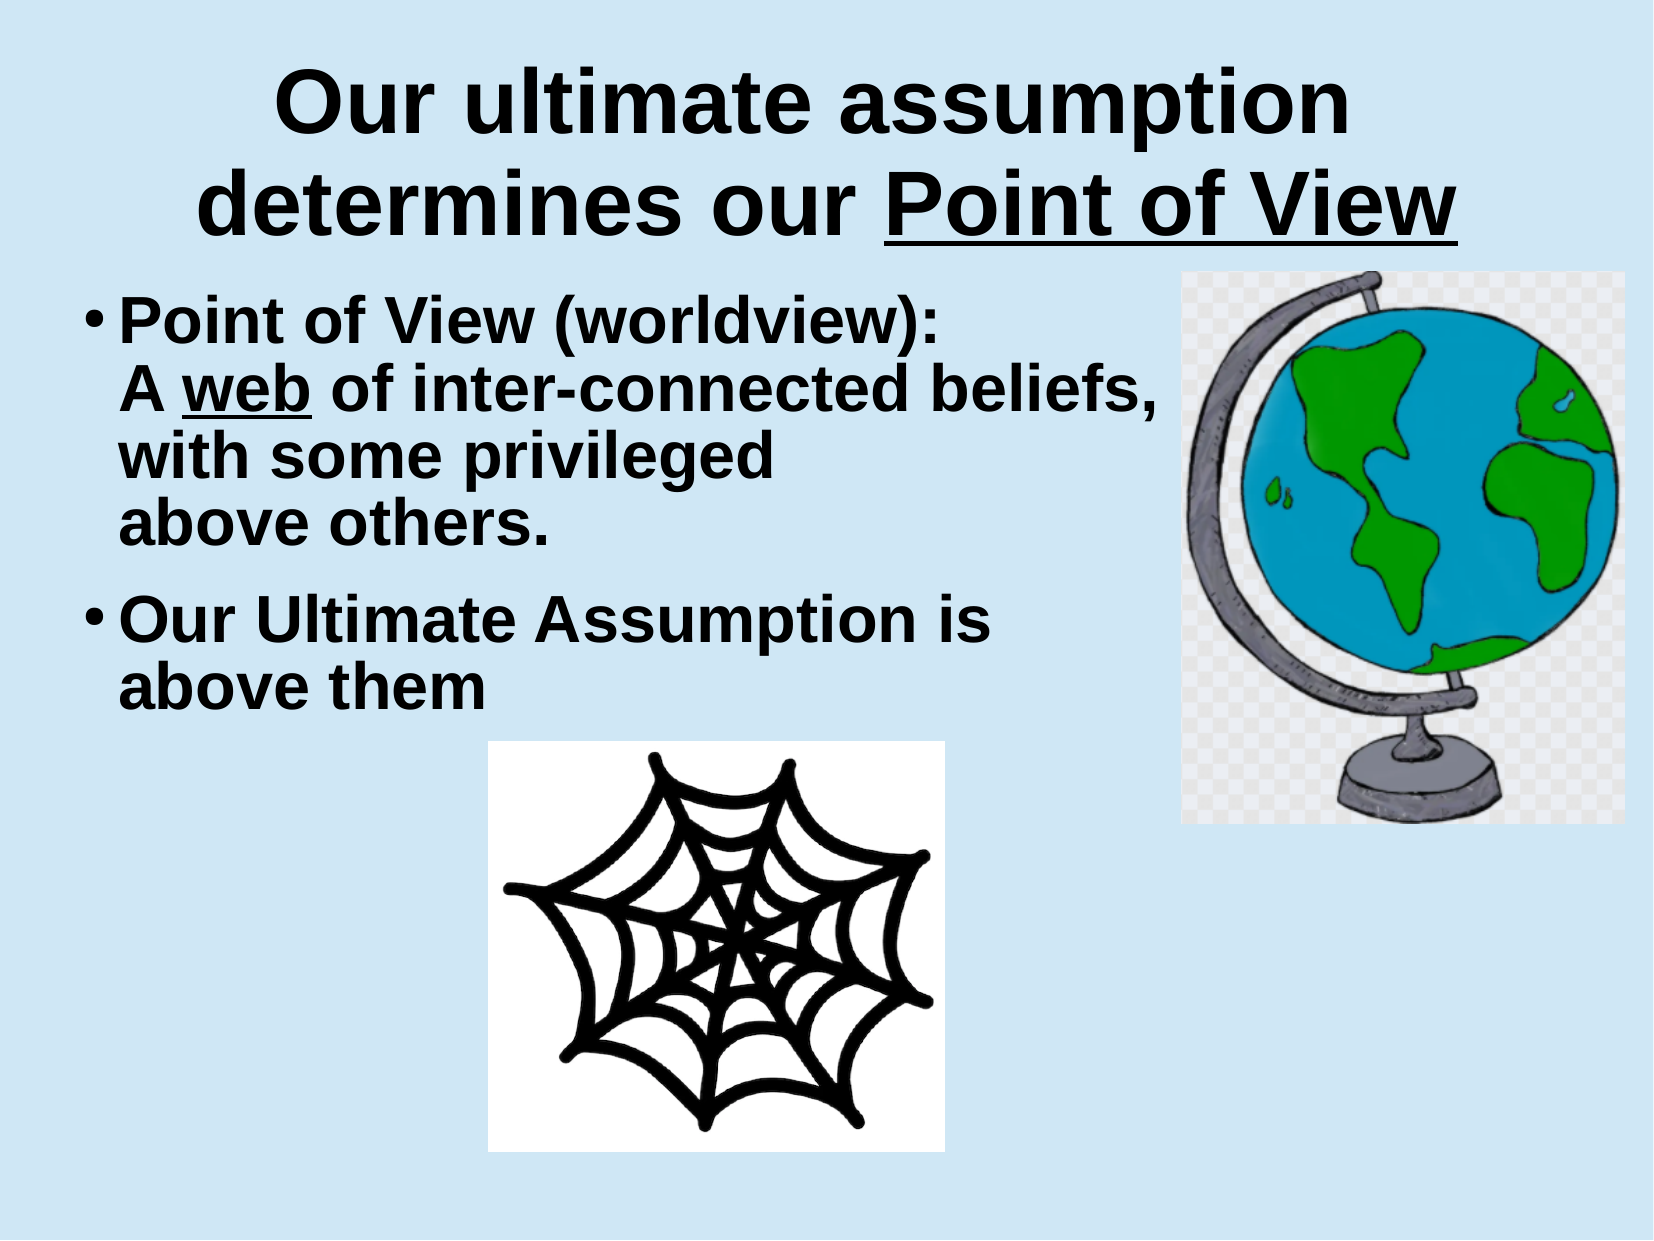

# Our ultimate assumption determines our Point of View
Point of View (worldview):
A web of inter-connected beliefs,
with some privileged
above others.
Our Ultimate Assumption is above them